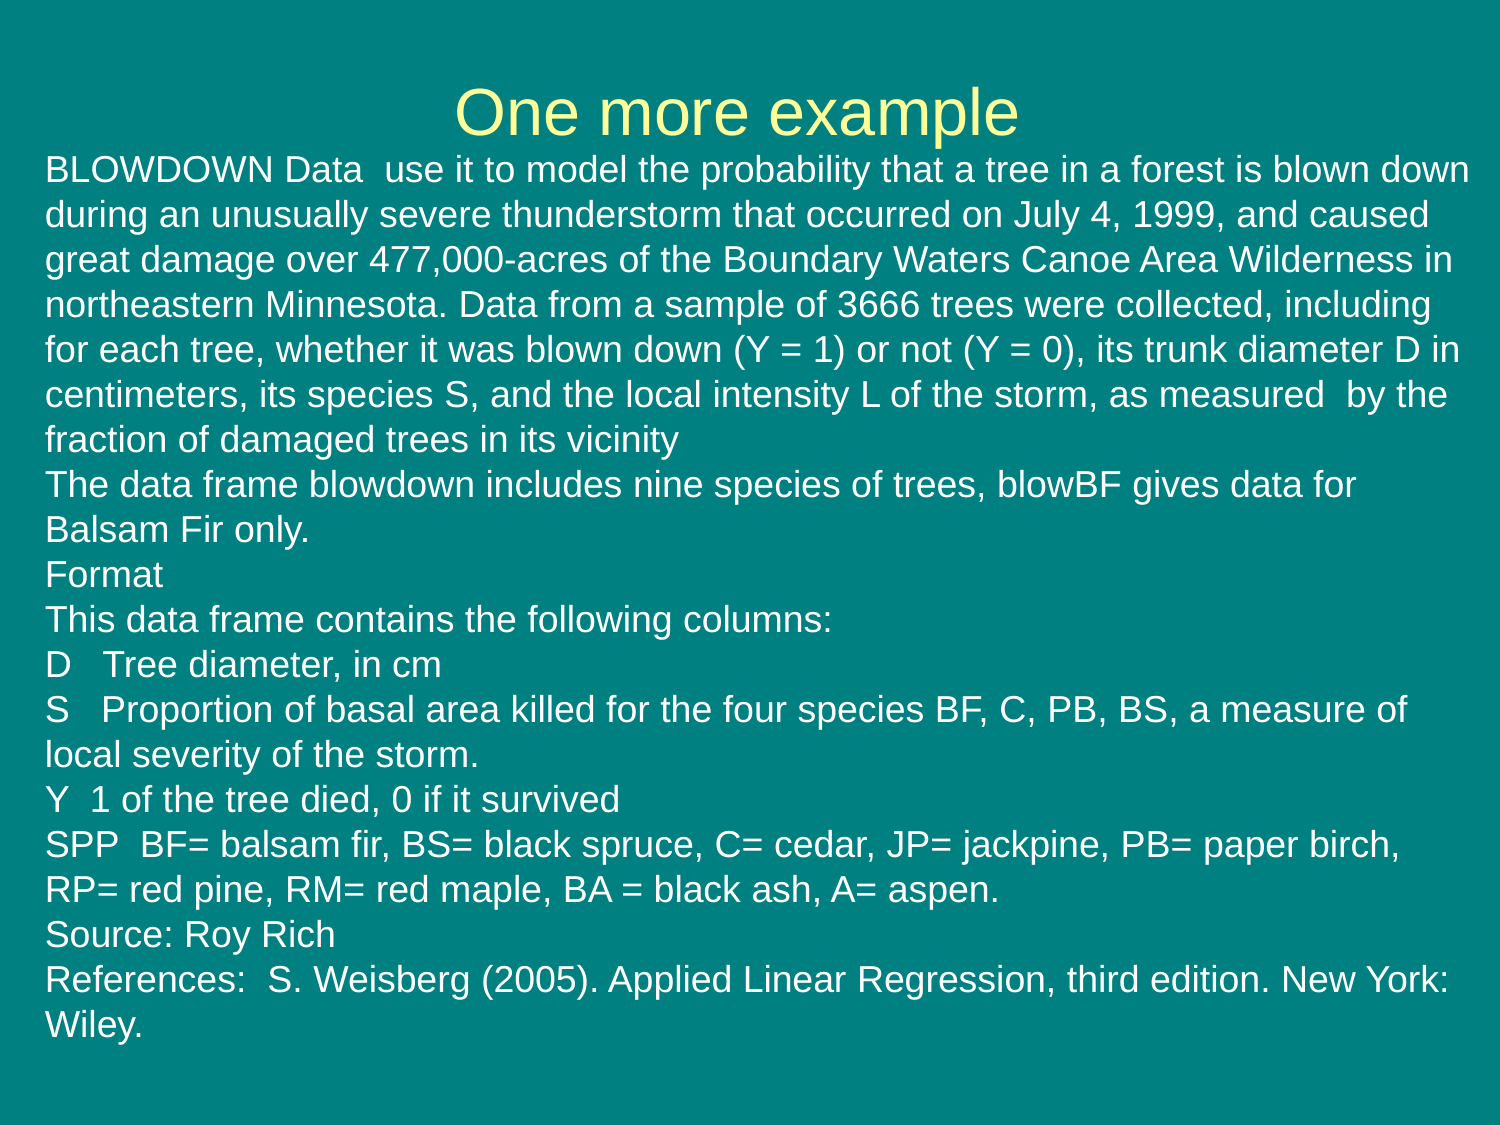

# One more example
BLOWDOWN Data use it to model the probability that a tree in a forest is blown down during an unusually severe thunderstorm that occurred on July 4, 1999, and caused great damage over 477,000-acres of the Boundary Waters Canoe Area Wilderness in northeastern Minnesota. Data from a sample of 3666 trees were collected, including for each tree, whether it was blown down (Y = 1) or not (Y = 0), its trunk diameter D in centimeters, its species S, and the local intensity L of the storm, as measured by the fraction of damaged trees in its vicinity
The data frame blowdown includes nine species of trees, blowBF gives data for Balsam Fir only.
Format
This data frame contains the following columns:
D Tree diameter, in cm
S Proportion of basal area killed for the four species BF, C, PB, BS, a measure of local severity of the storm.
Y 1 of the tree died, 0 if it survived
SPP BF= balsam fir, BS= black spruce, C= cedar, JP= jackpine, PB= paper birch, RP= red pine, RM= red maple, BA = black ash, A= aspen.
Source: Roy Rich
References: S. Weisberg (2005). Applied Linear Regression, third edition. New York: Wiley.